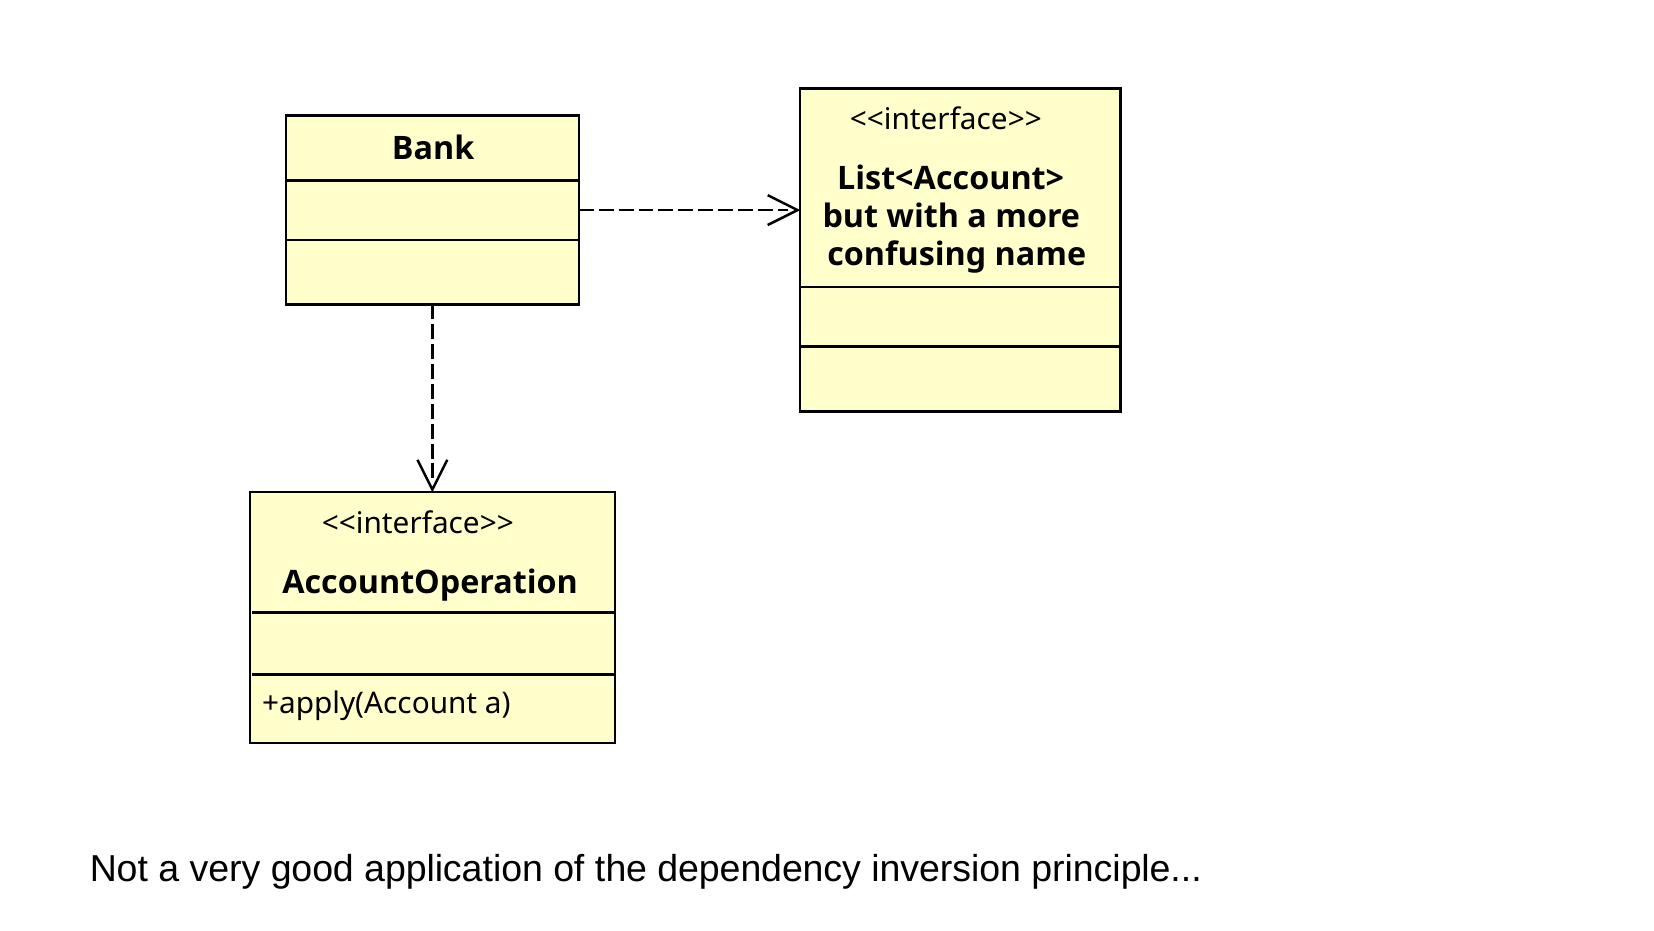

Not a very good application of the dependency inversion principle...